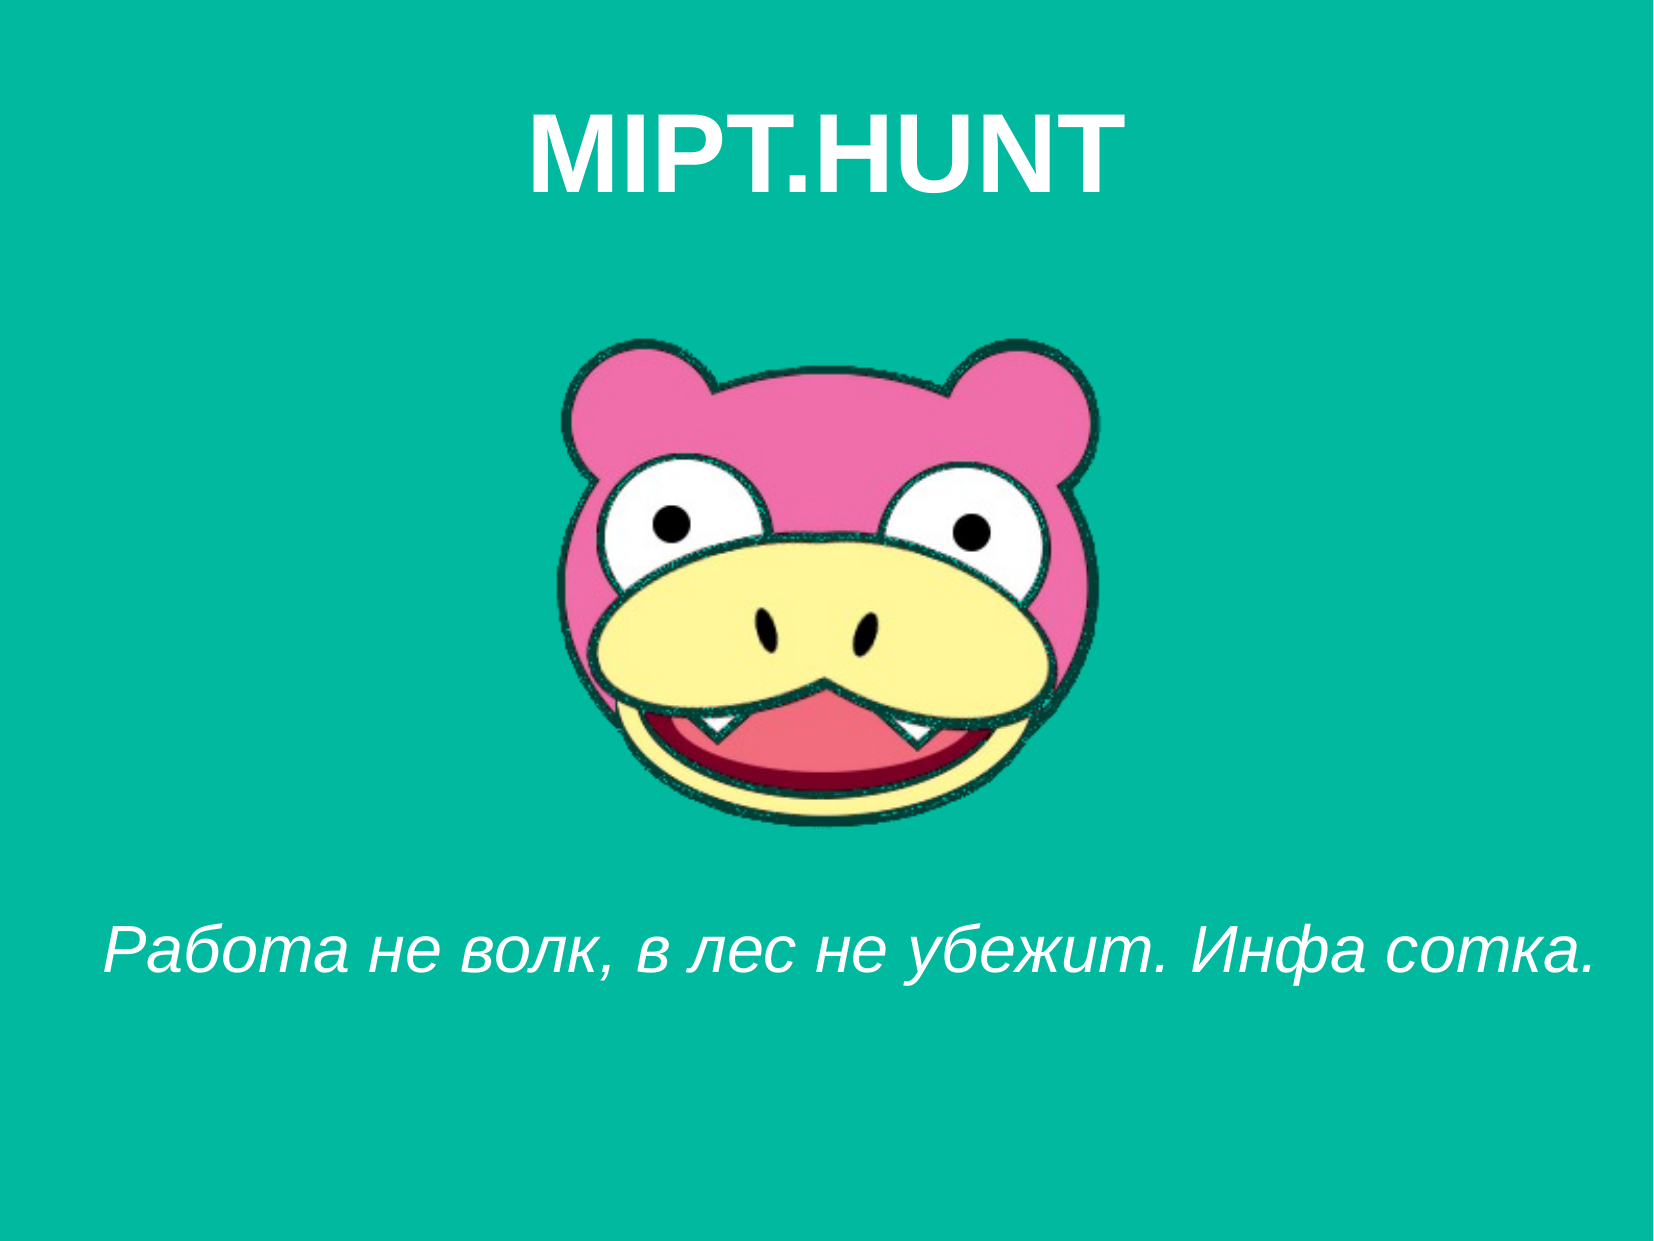

# MIPT.HUNT
Работа не волк, в лес не убежит. Инфа сотка.